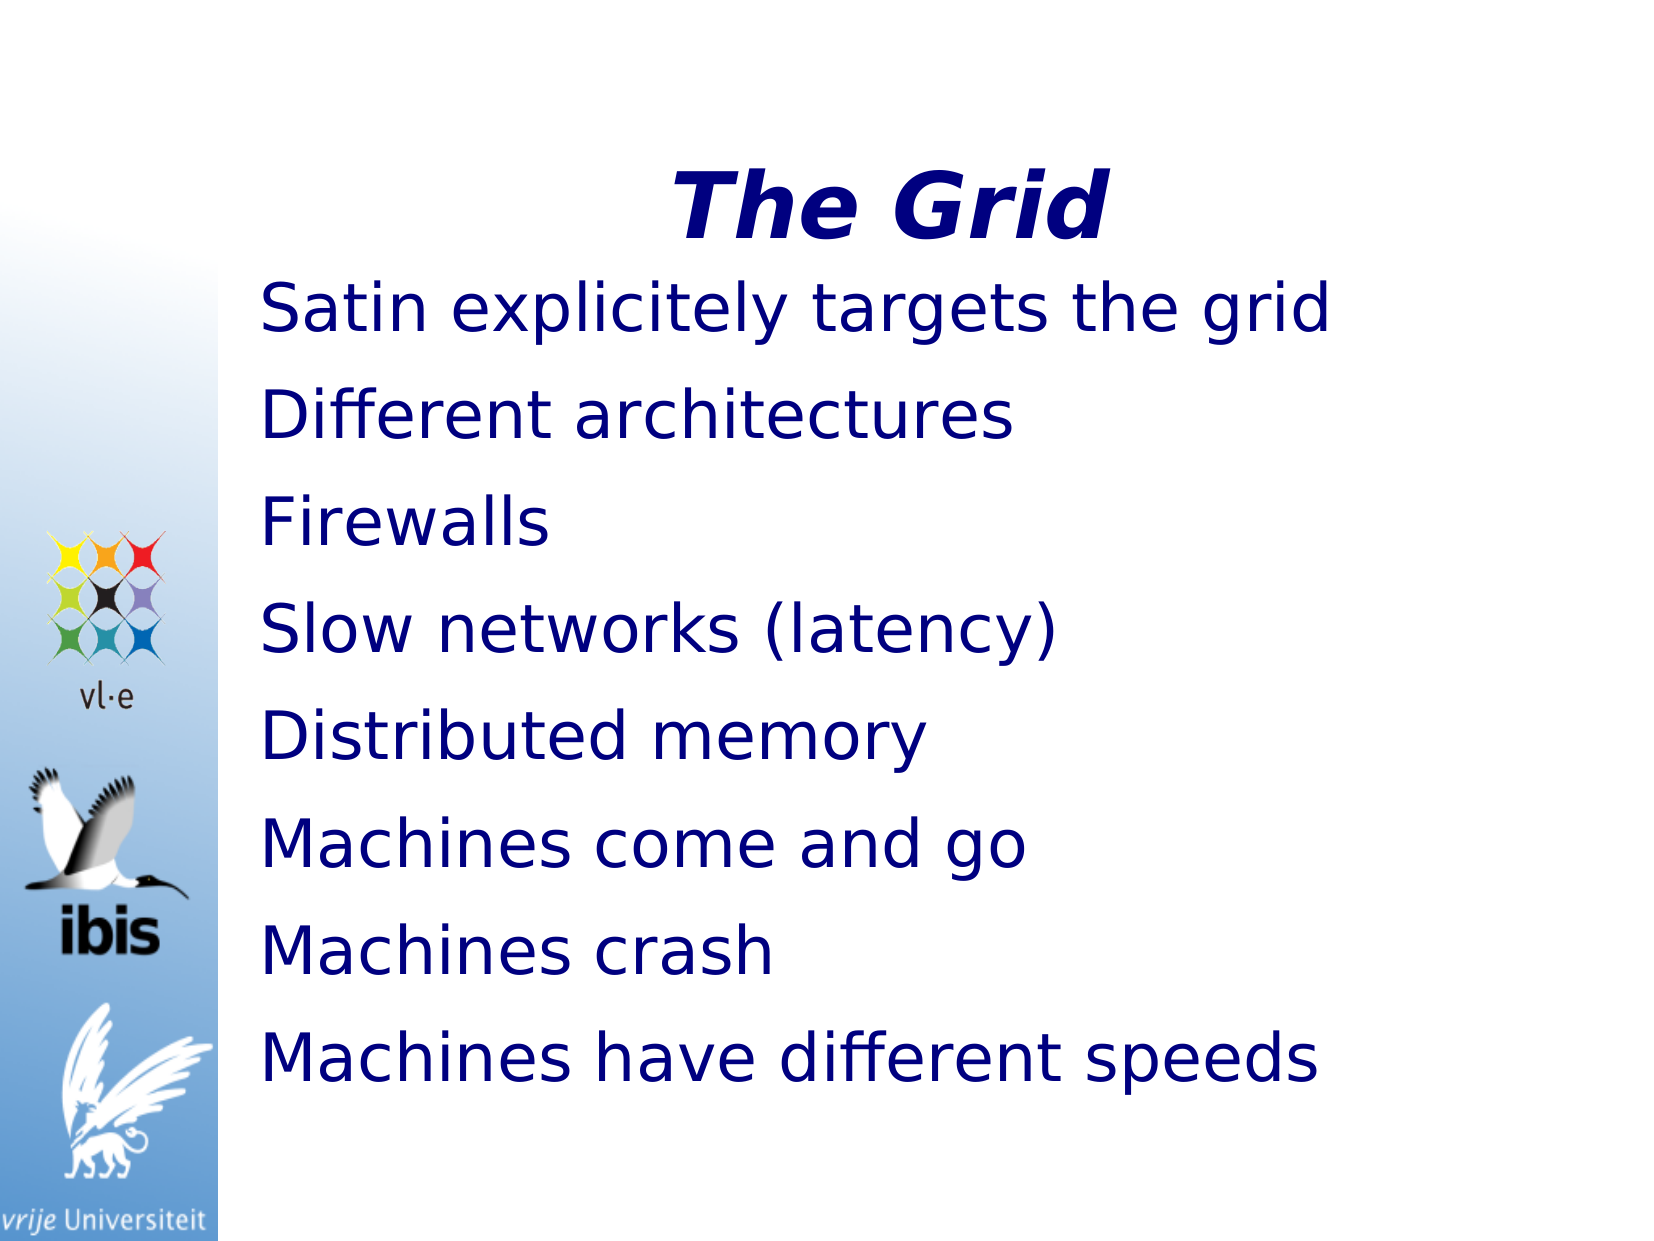

# The Grid
Satin explicitely targets the grid
Different architectures
Firewalls
Slow networks (latency)
Distributed memory
Machines come and go
Machines crash
Machines have different speeds